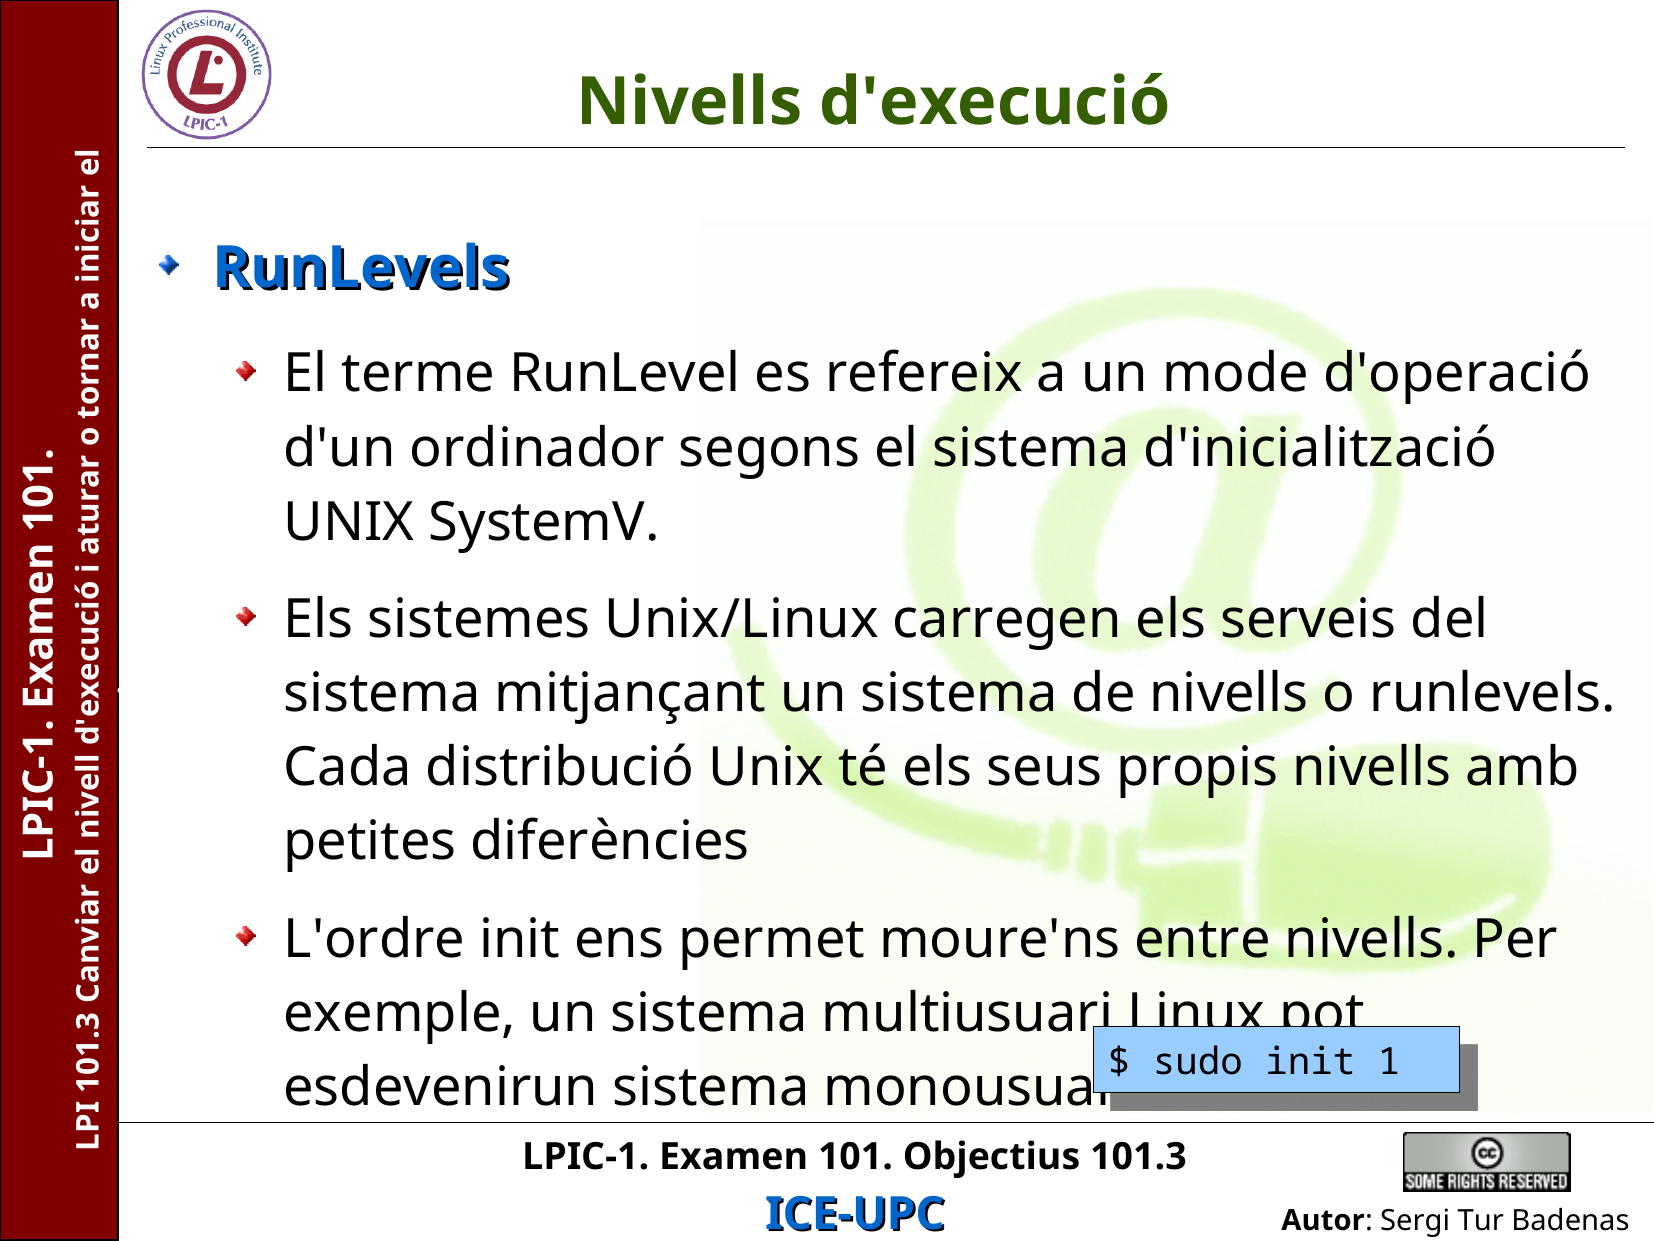

# Nivells d'execució
RunLevels
El terme RunLevel es refereix a un mode d'operació d'un ordinador segons el sistema d'inicialització UNIX SystemV.
Els sistemes Unix/Linux carregen els serveis del sistema mitjançant un sistema de nivells o runlevels. Cada distribució Unix té els seus propis nivells amb petites diferències
L'ordre init ens permet moure'ns entre nivells. Per exemple, un sistema multiusuari Linux pot esdevenirun sistema monousuari executant:
$ sudo init 1